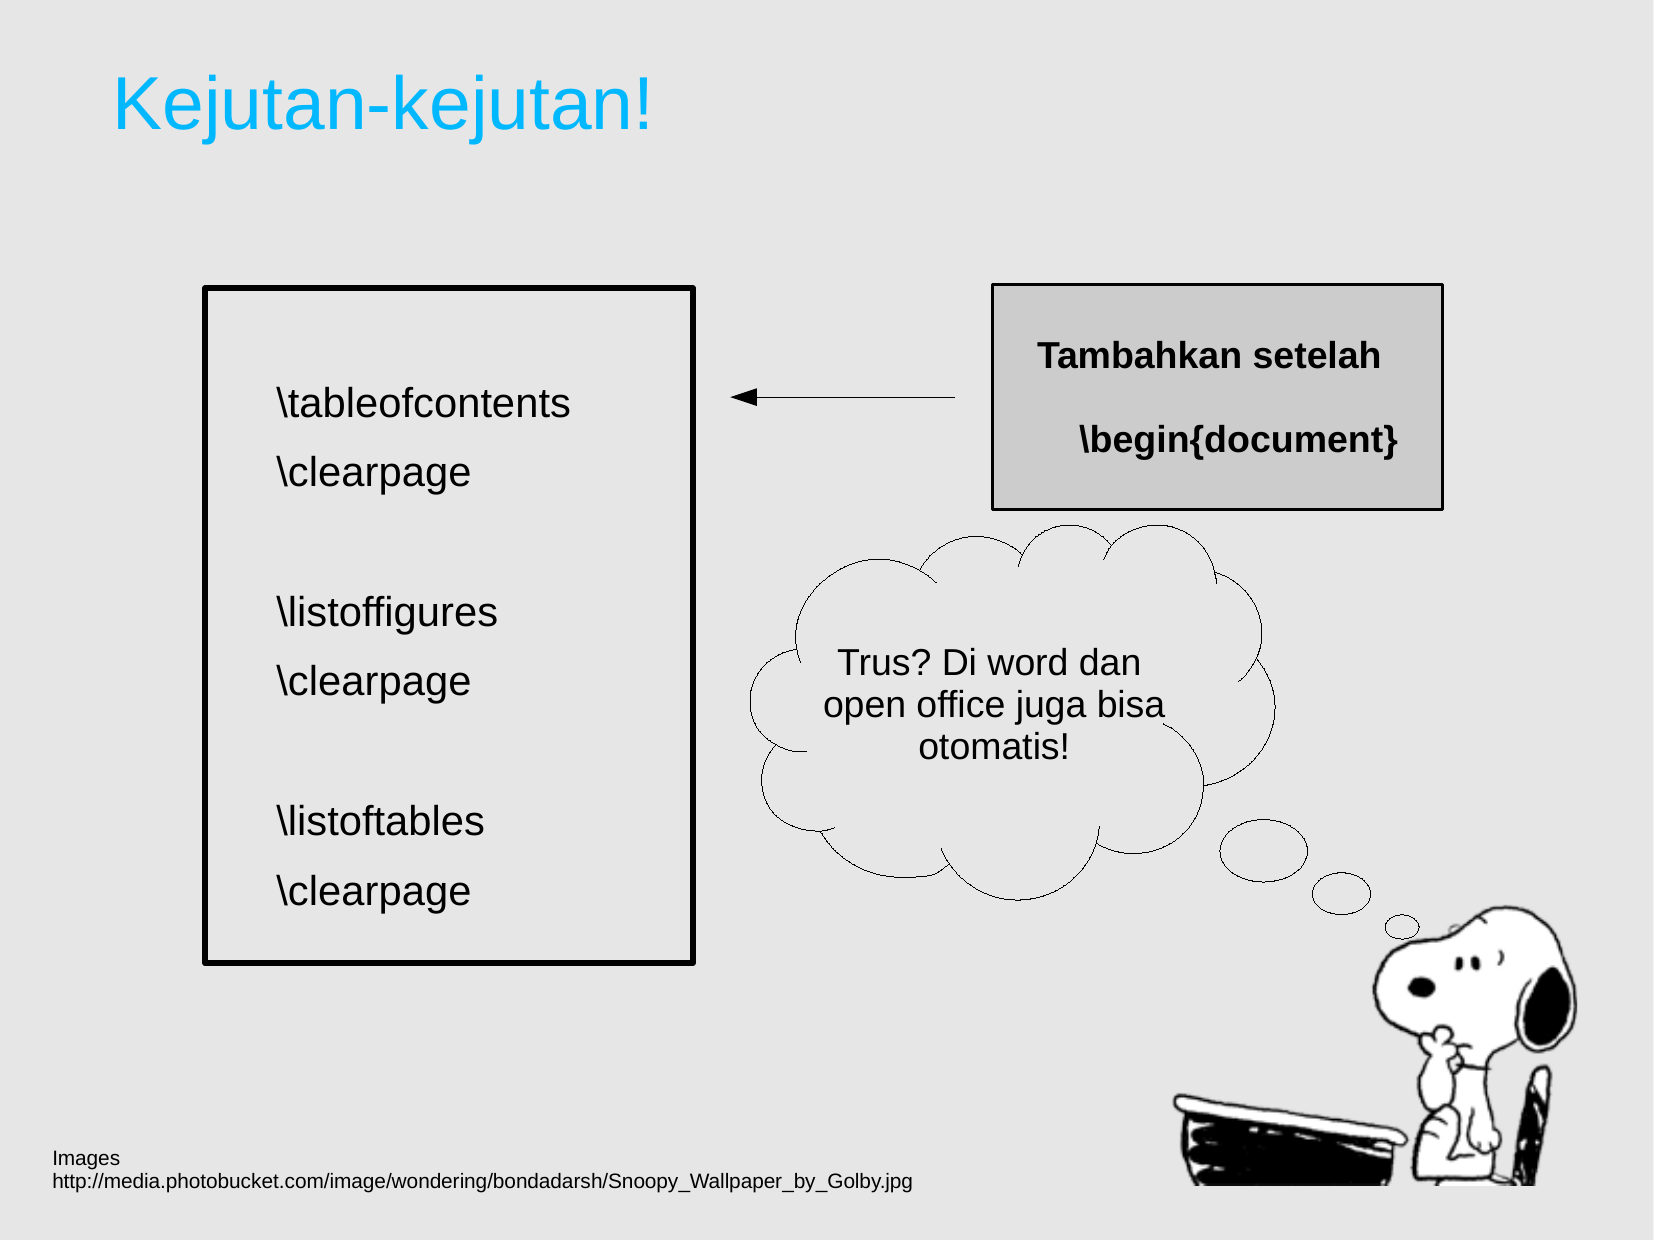

# Kejutan-kejutan!
Tambahkan setelah
 \begin{document}
\tableofcontents
\clearpage
\listoffigures
\clearpage
\listoftables
\clearpage
Trus? Di word dan
open office juga bisa
otomatis!
Images
http://media.photobucket.com/image/wondering/bondadarsh/Snoopy_Wallpaper_by_Golby.jpg